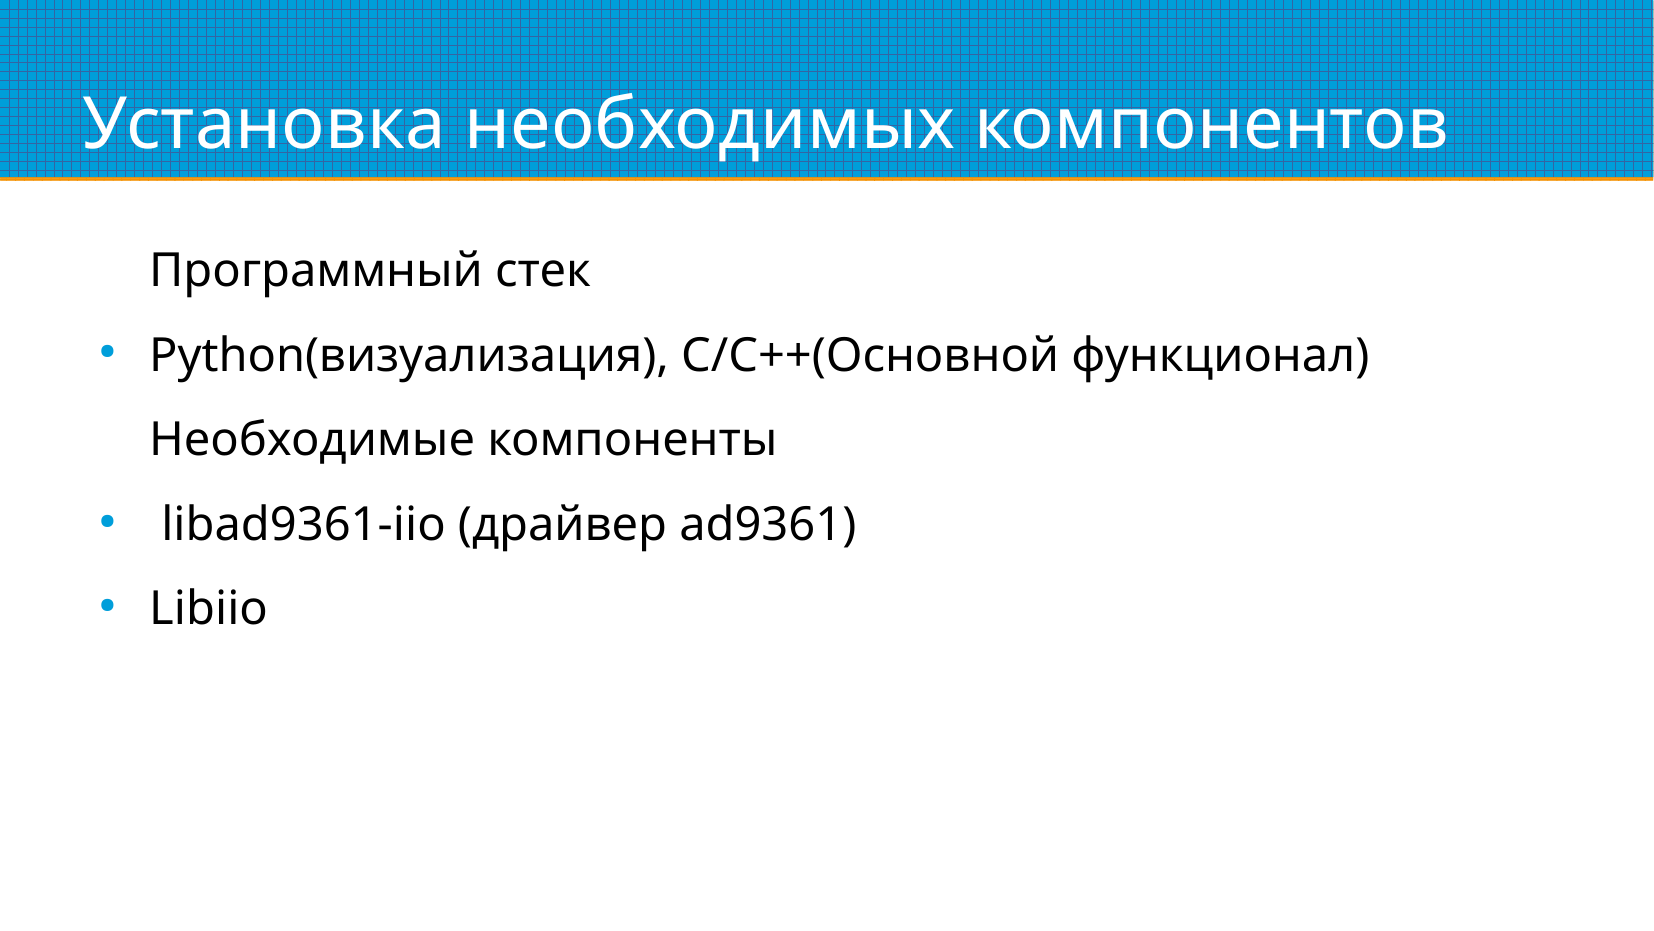

# Установка необходимых компонентов
Программный стек
Python(визуализация), C/C++(Основной функционал)
Необходимые компоненты
 libad9361-iio (драйвер ad9361)
Libiio